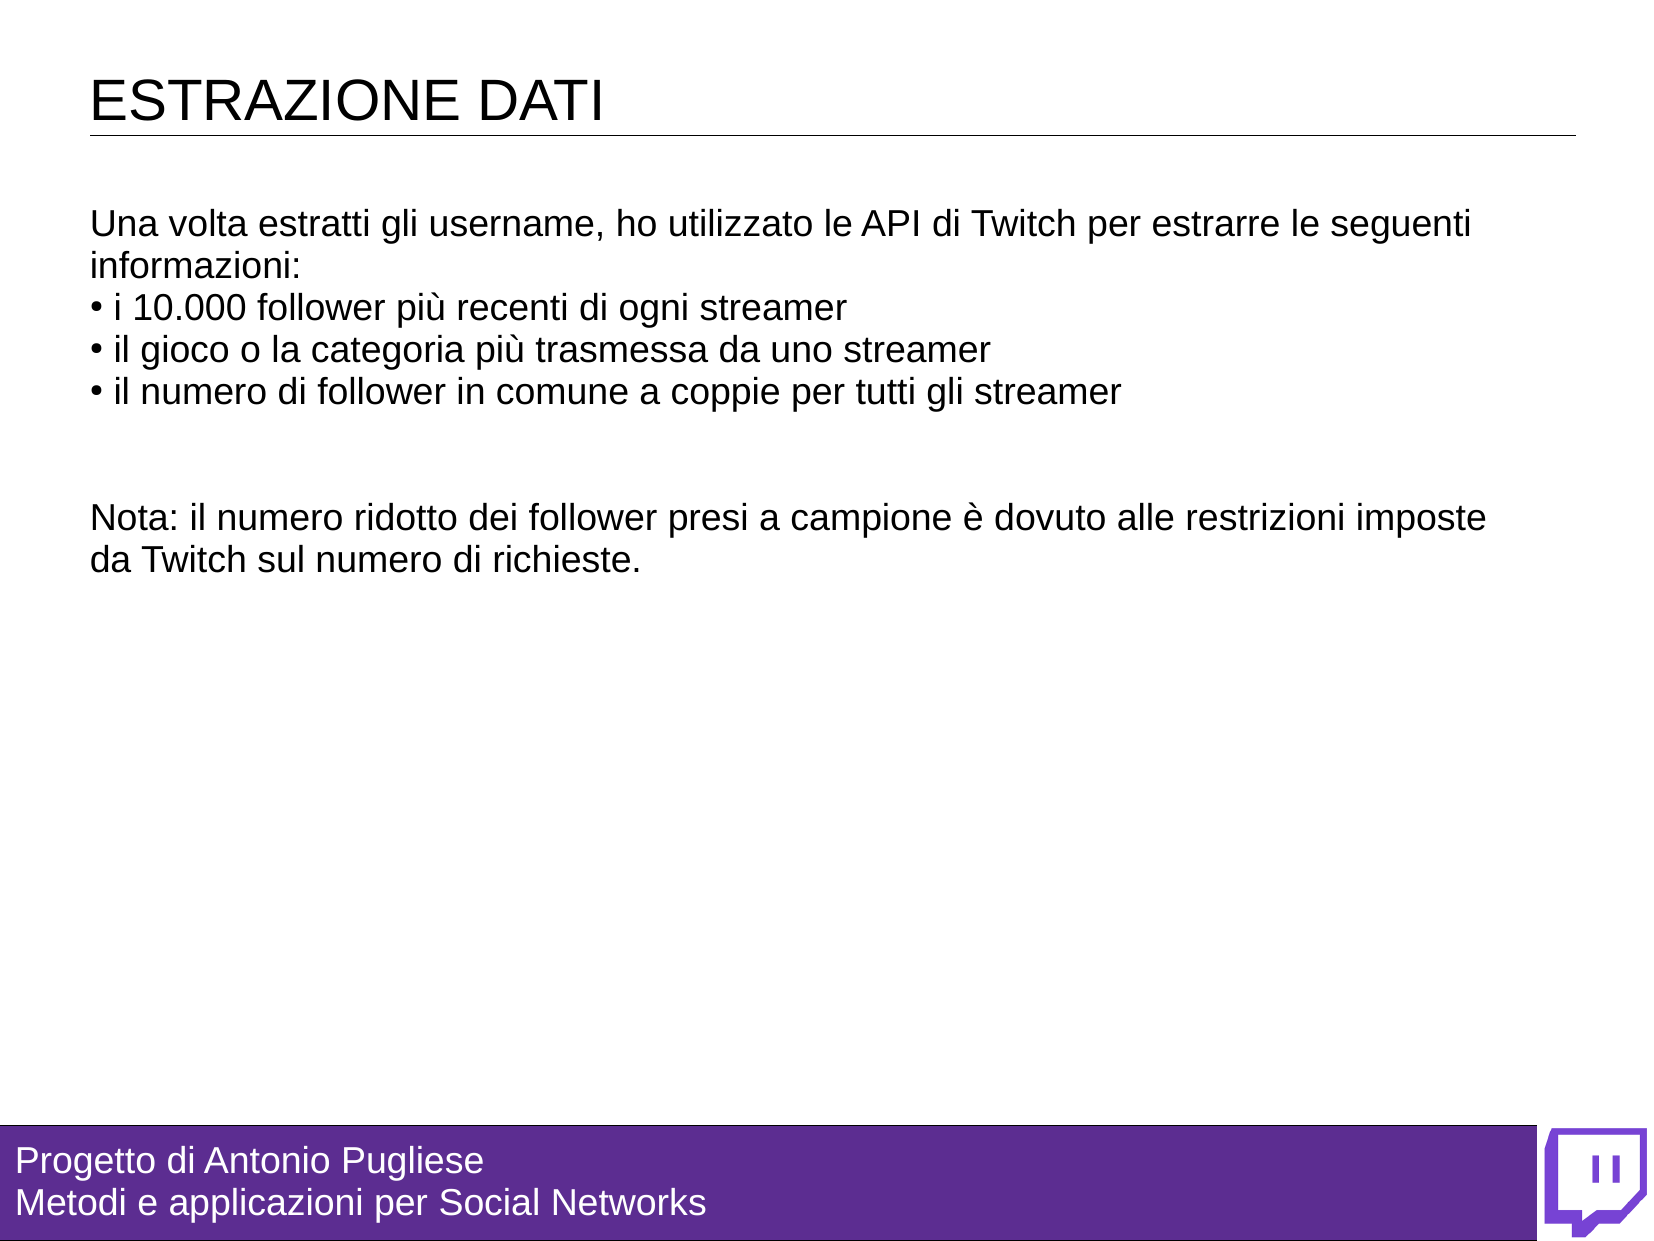

ESTRAZIONE DATI
Una volta estratti gli username, ho utilizzato le API di Twitch per estrarre le seguenti informazioni:
 i 10.000 follower più recenti di ogni streamer
 il gioco o la categoria più trasmessa da uno streamer
 il numero di follower in comune a coppie per tutti gli streamer
Nota: il numero ridotto dei follower presi a campione è dovuto alle restrizioni imposte da Twitch sul numero di richieste.
Progetto di Antonio Pugliese
Metodi e applicazioni per Social Networks